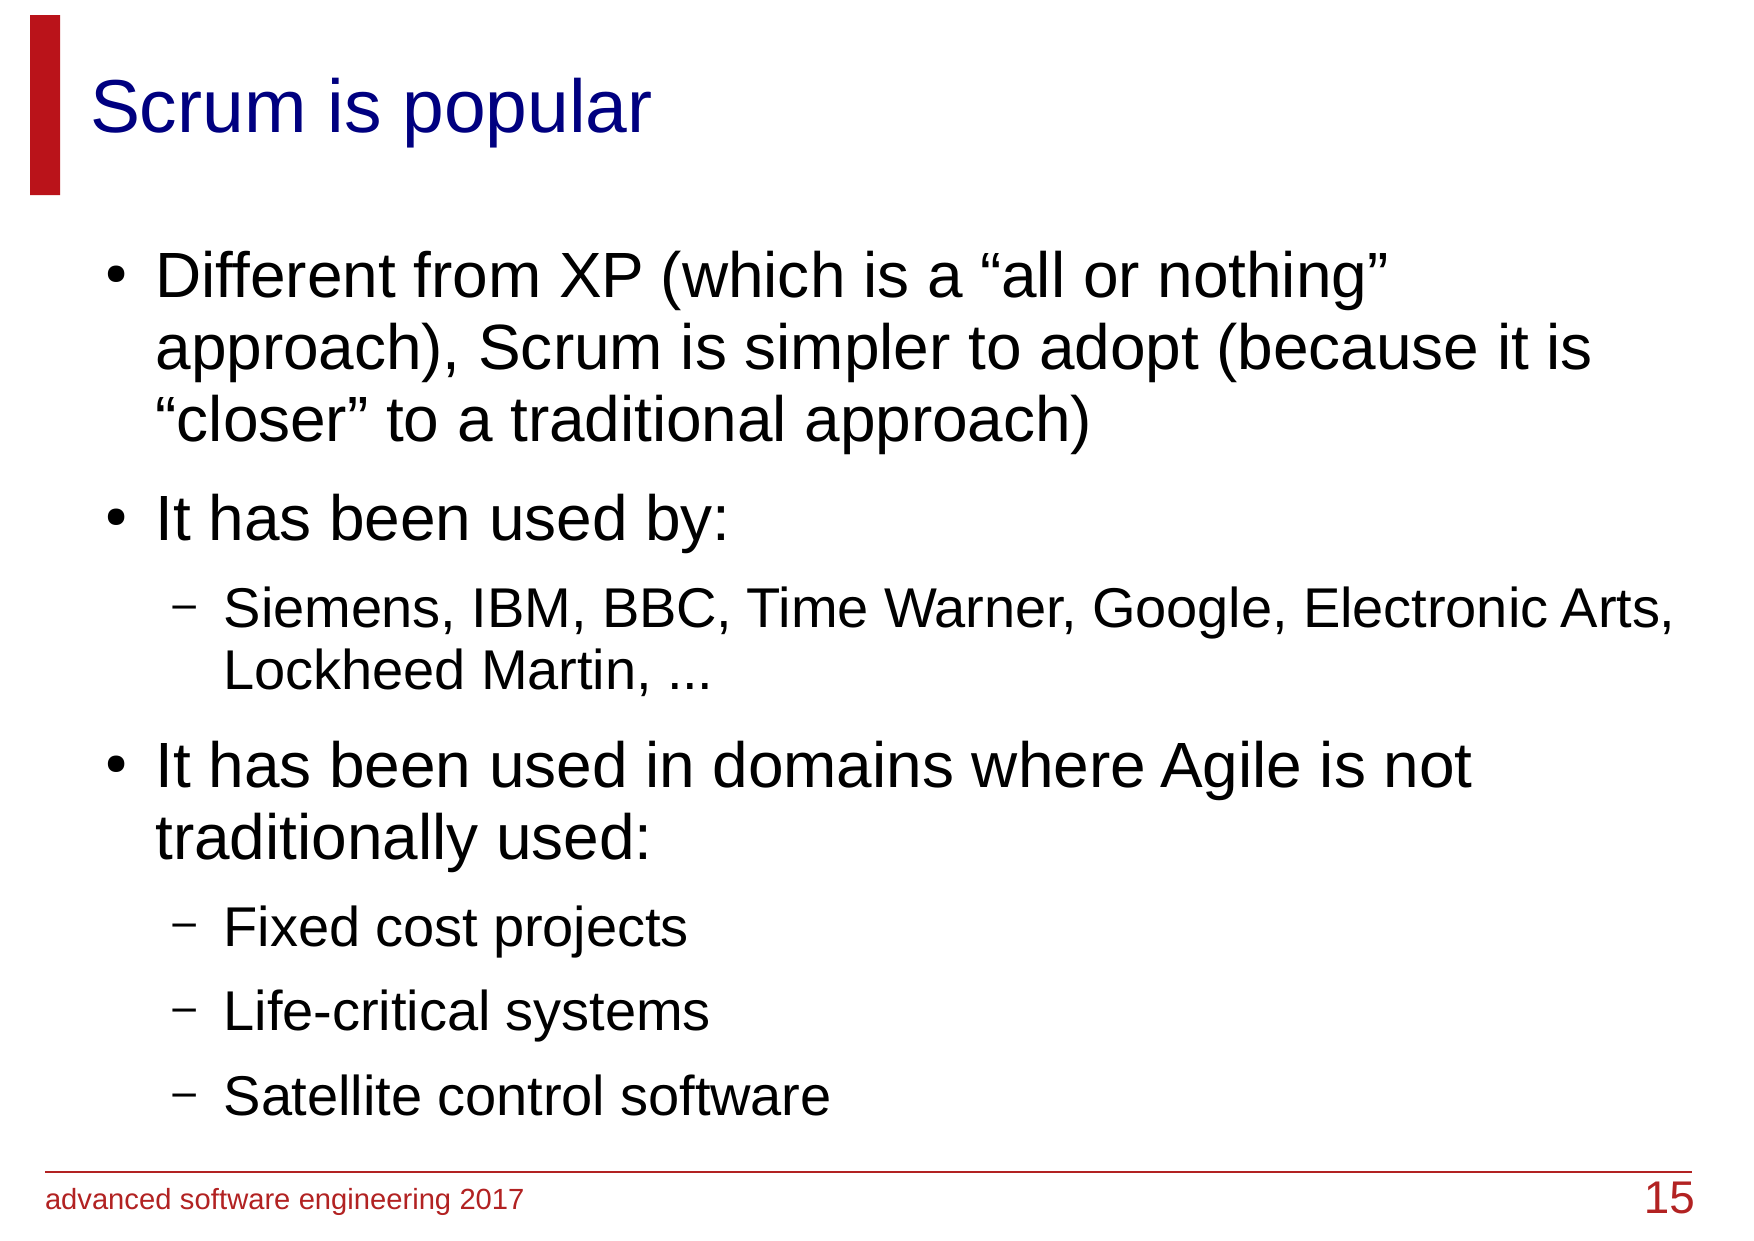

# Scrum is popular
Different from XP (which is a “all or nothing” approach), Scrum is simpler to adopt (because it is
“closer” to a traditional approach)
It has been used by:
Siemens, IBM, BBC, Time Warner, Google, Electronic Arts, Lockheed Martin, ...
It has been used in domains where Agile is not traditionally used:
Fixed cost projects
Life-critical systems
Satellite control software
15
advanced software engineering 2017